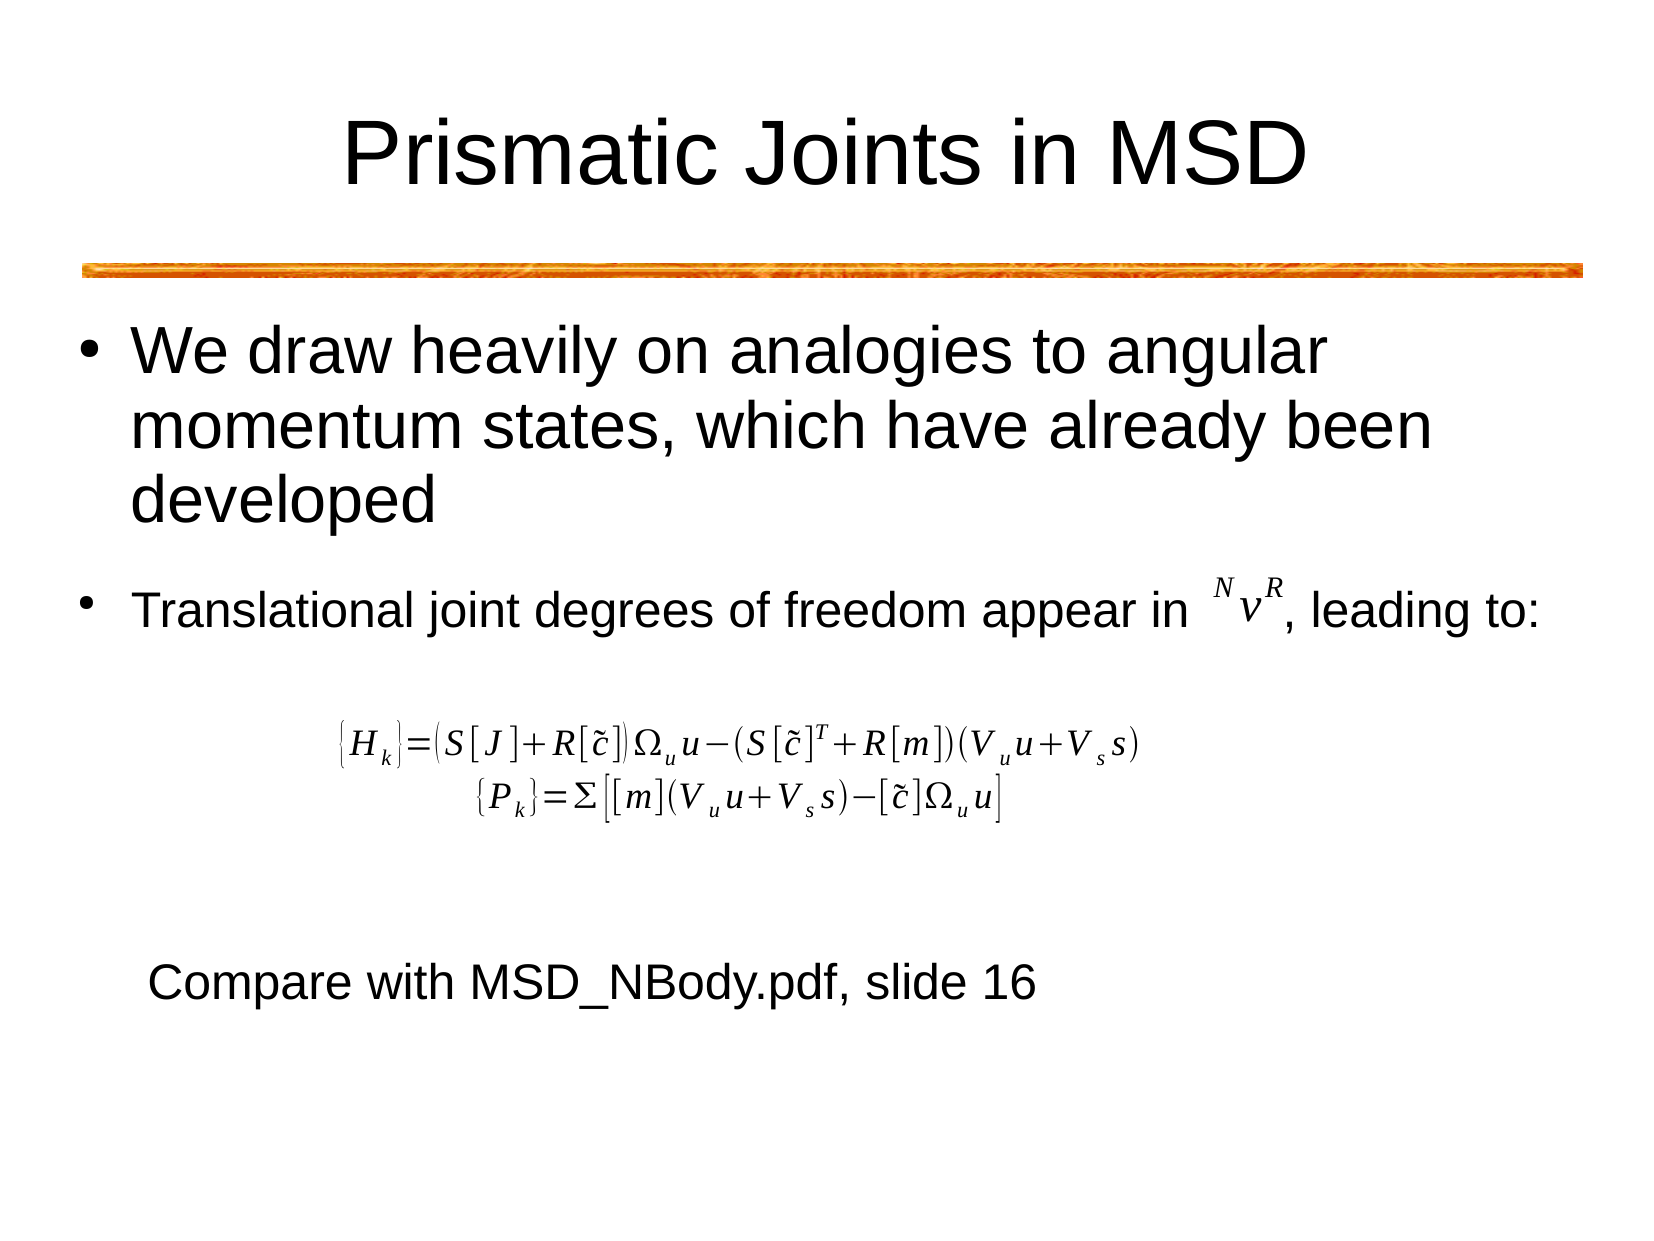

# Prismatic Joints in MSD
We draw heavily on analogies to angular momentum states, which have already been developed
Translational joint degrees of freedom appear in , leading to:
Compare with MSD_NBody.pdf, slide 16